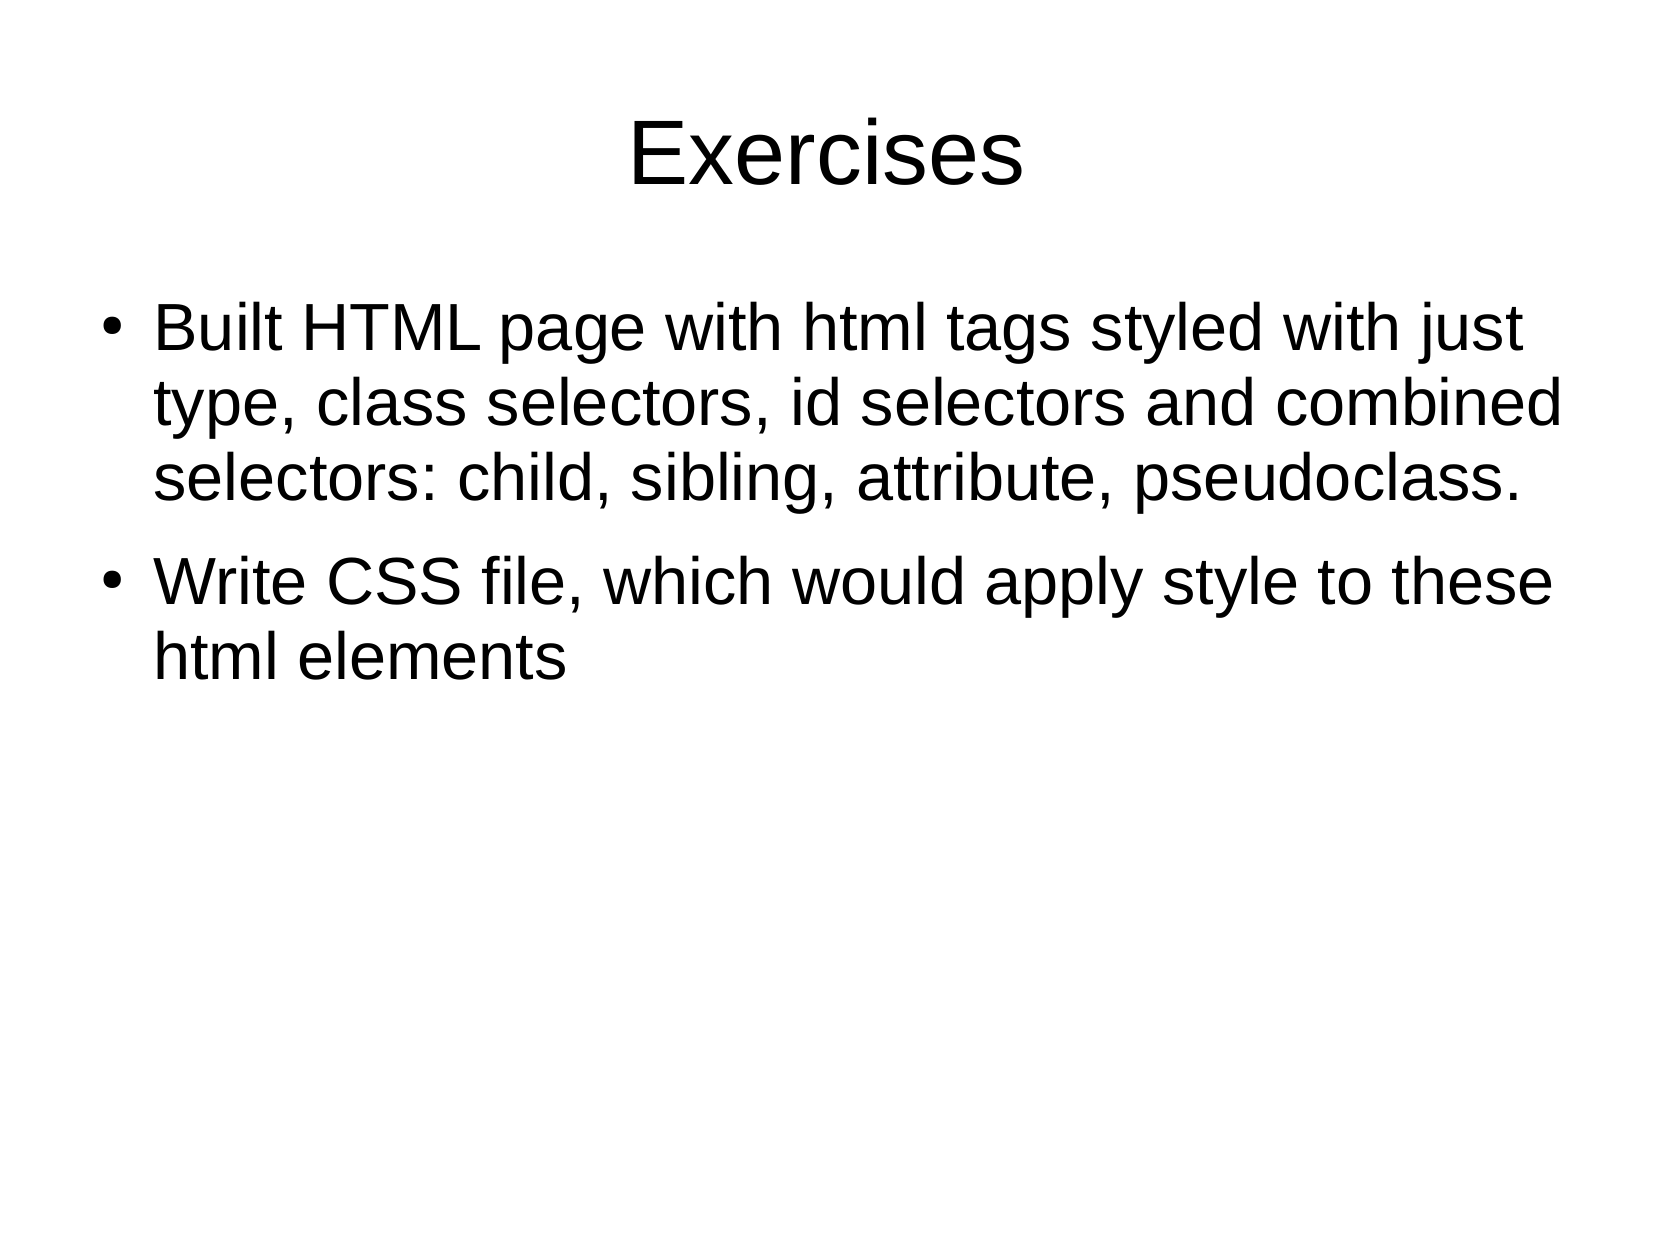

# Exercises
Built HTML page with html tags styled with just type, class selectors, id selectors and combined selectors: child, sibling, attribute, pseudoclass.
Write CSS file, which would apply style to these html elements